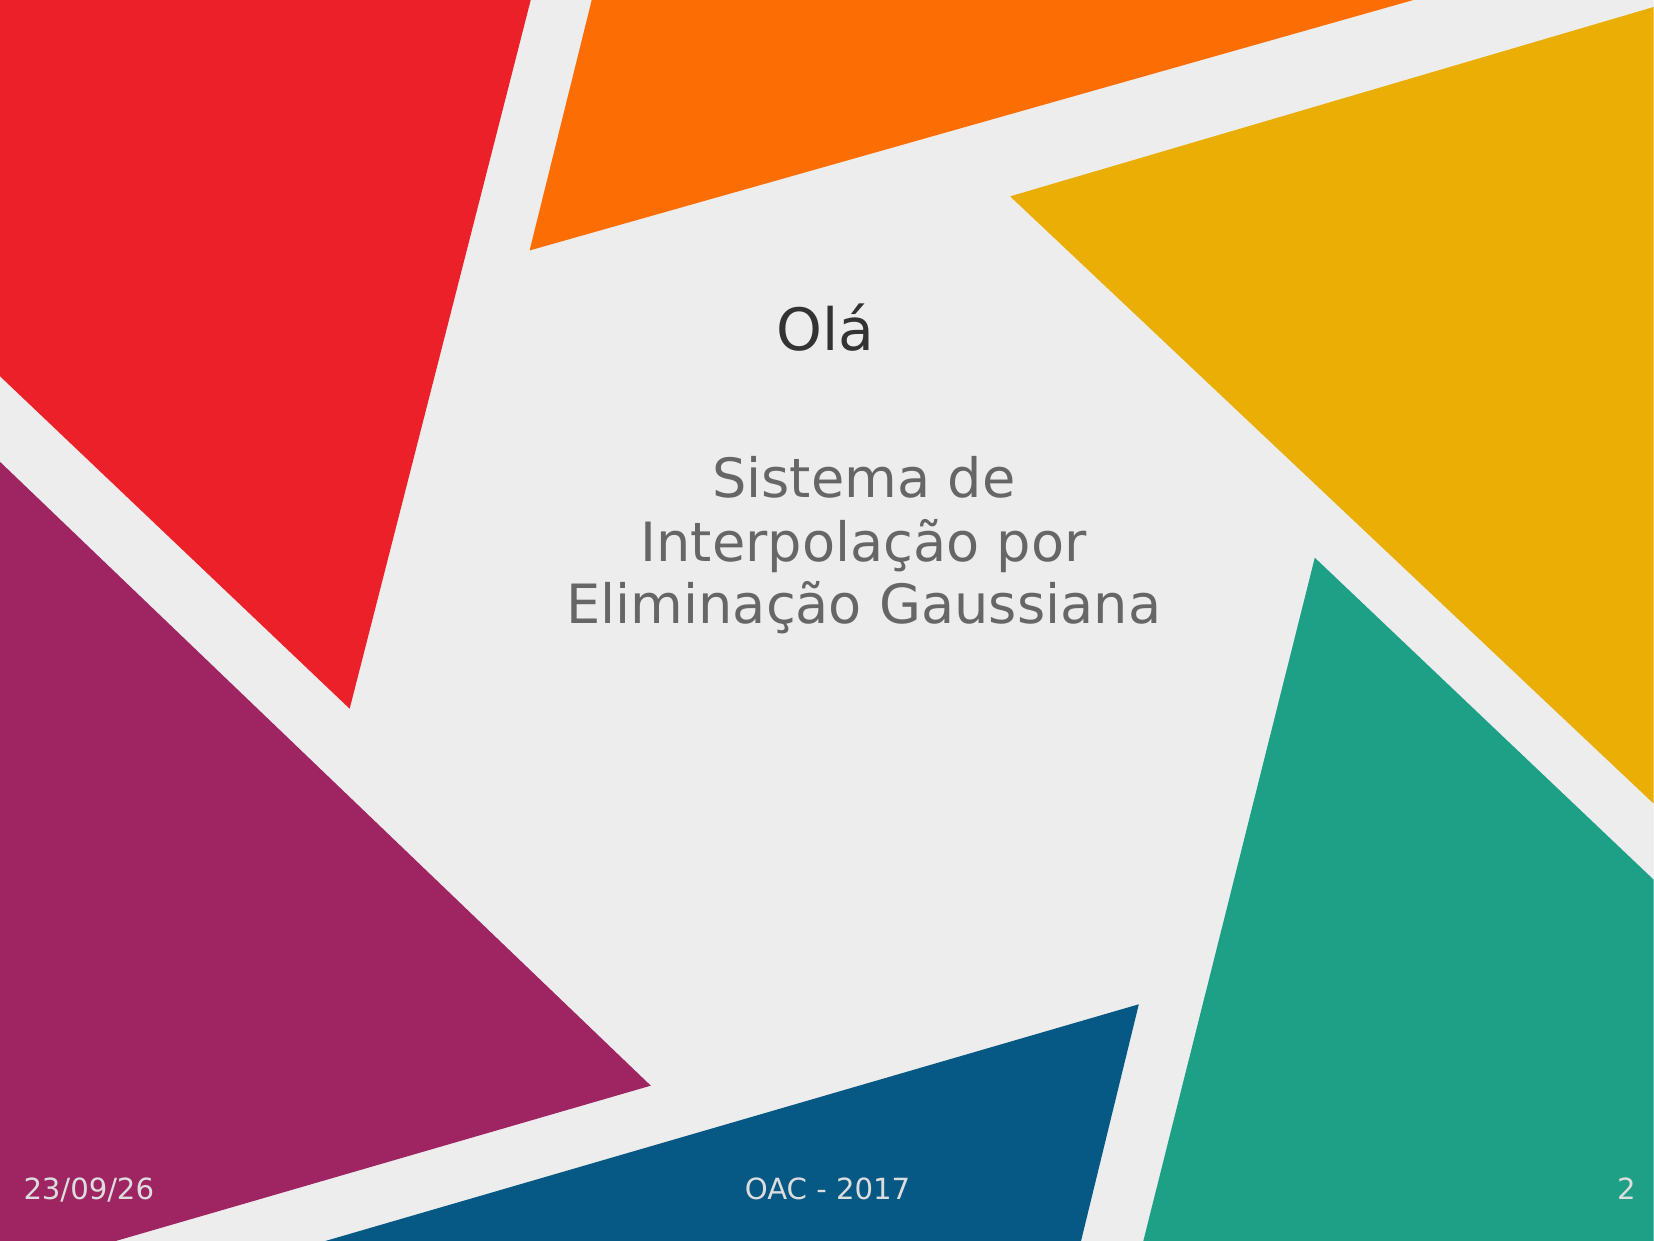

# Olá
Sistema de Interpolação por Eliminação Gaussiana
OAC - 2017
2